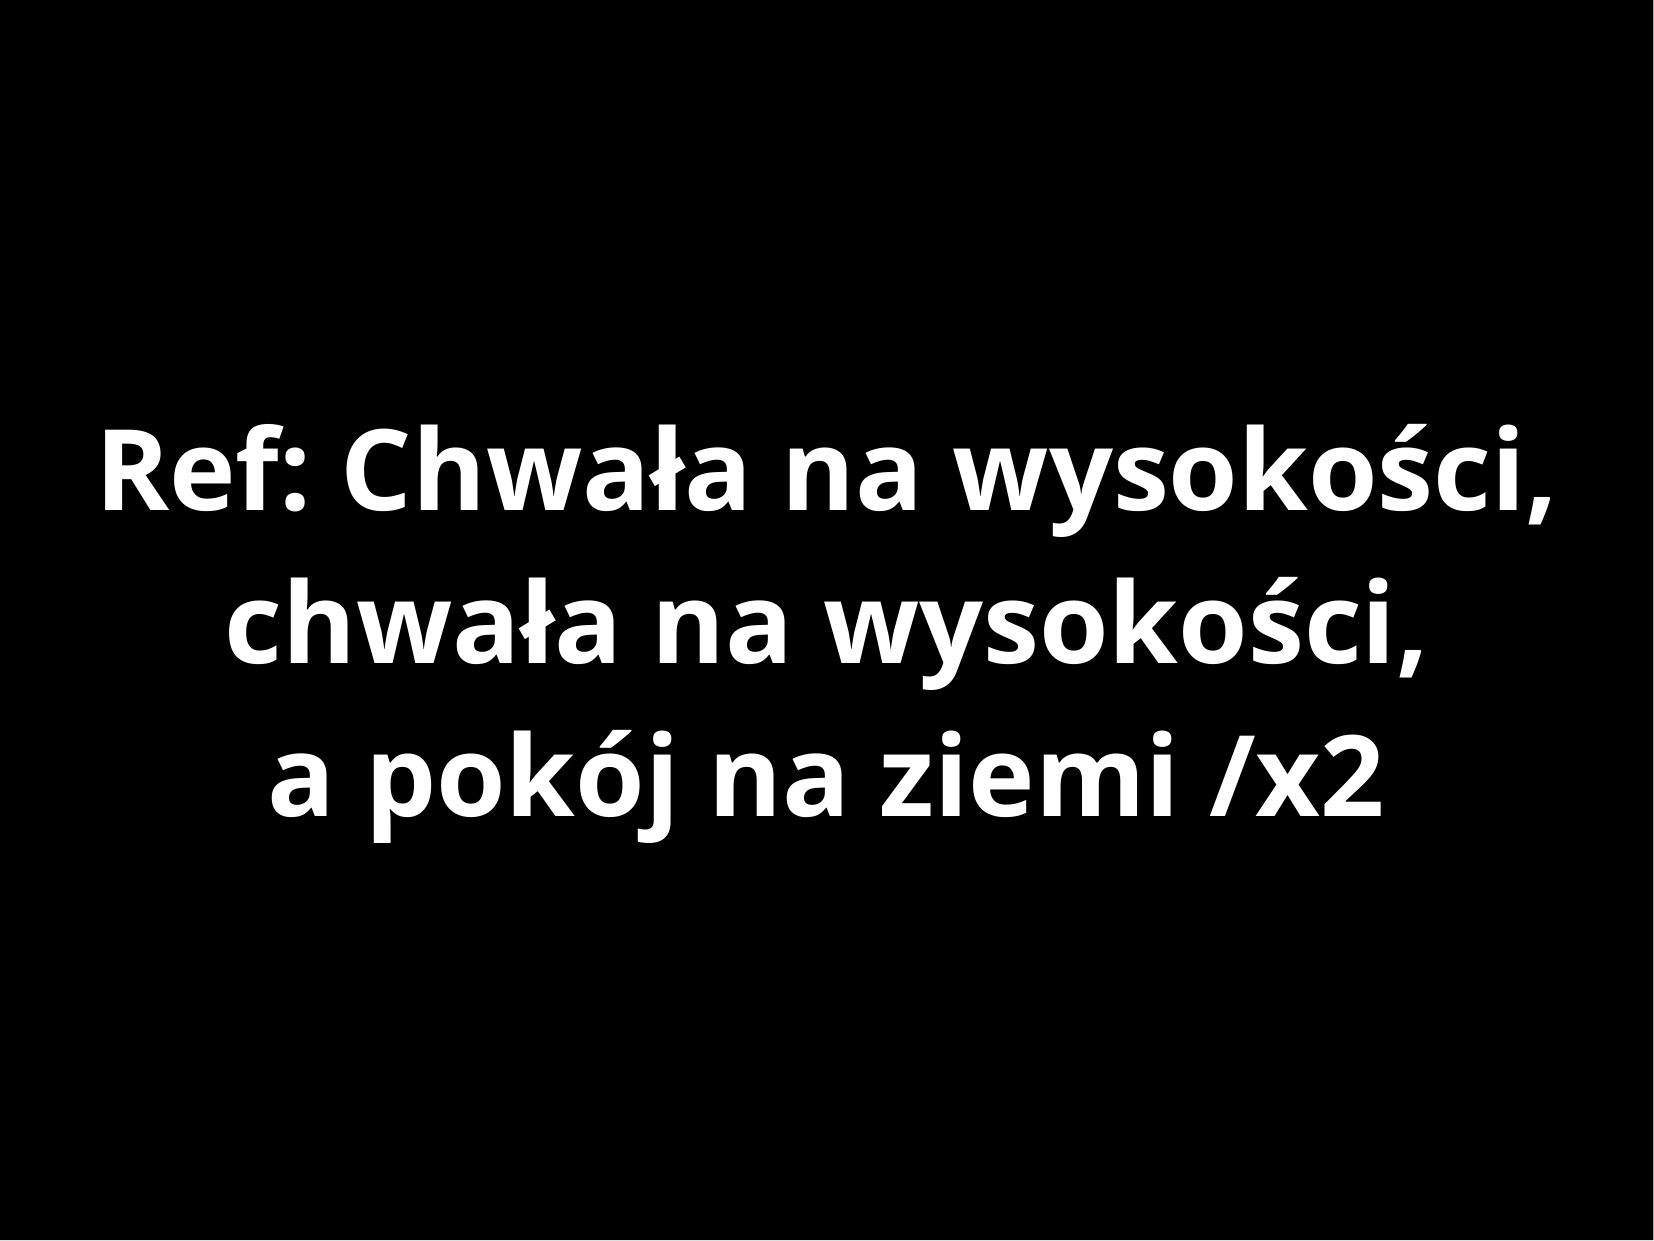

# Ref: Chwała na wysokości, chwała na wysokości, a pokój na ziemi /x2